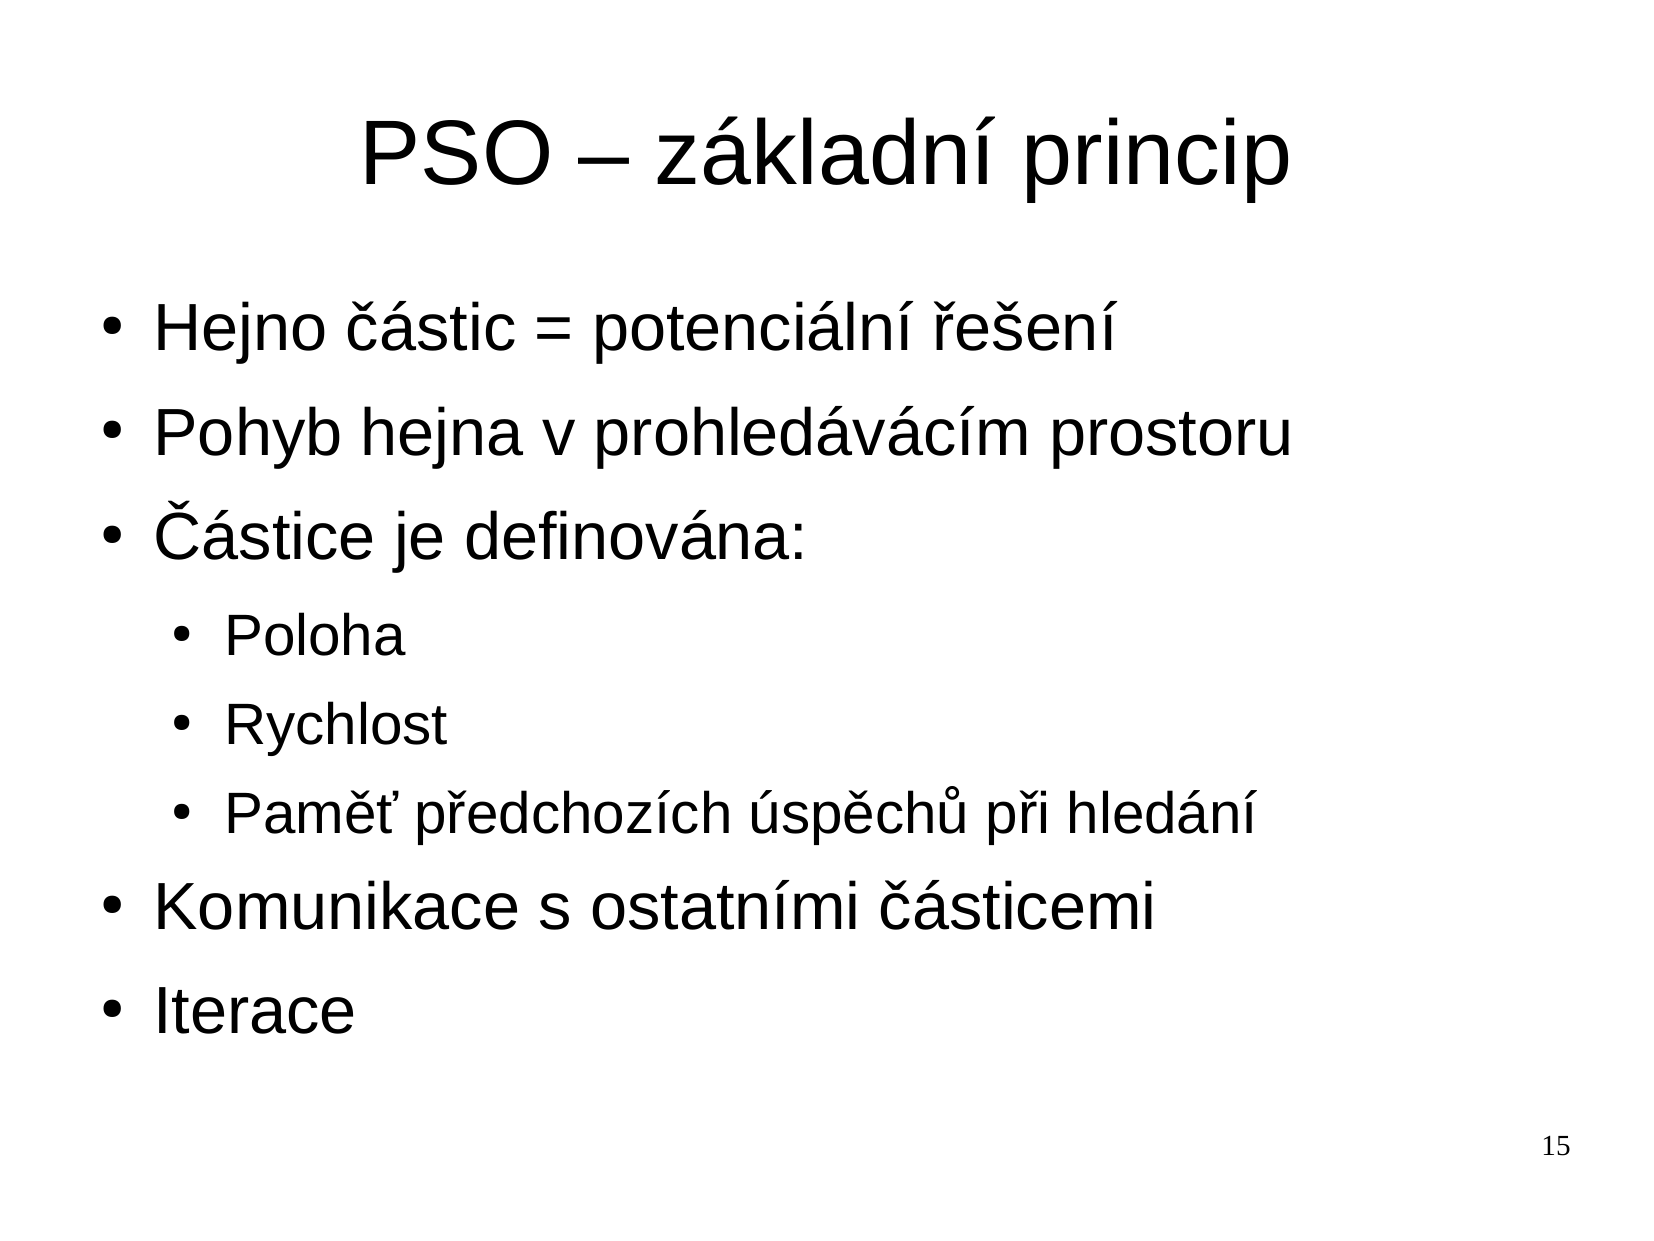

# PSO – základní princip
Hejno částic = potenciální řešení
Pohyb hejna v prohledávácím prostoru
Částice je definována:
Poloha
Rychlost
Paměť předchozích úspěchů při hledání
Komunikace s ostatními částicemi
Iterace
15